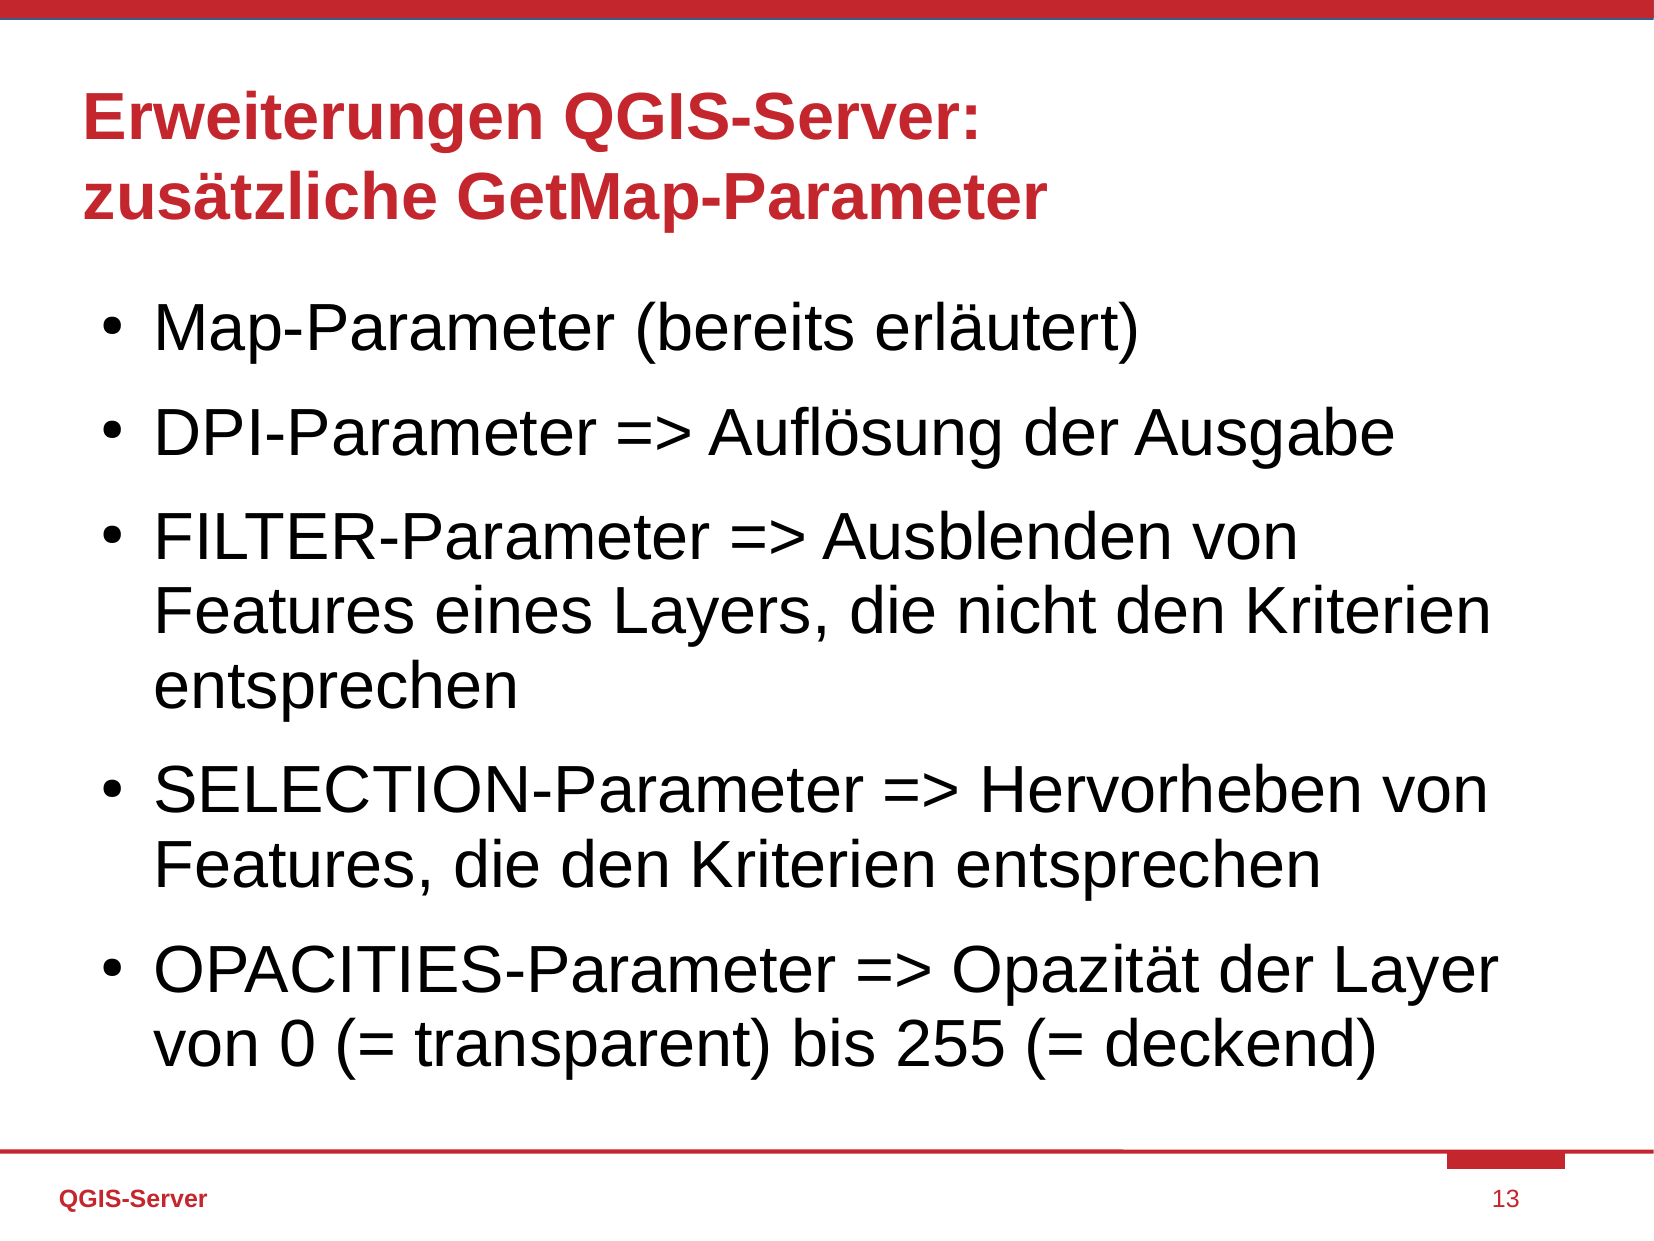

# Erweiterungen QGIS-Server: zusätzliche GetMap-Parameter
Map-Parameter (bereits erläutert)
DPI-Parameter => Auflösung der Ausgabe
FILTER-Parameter => Ausblenden von Features eines Layers, die nicht den Kriterien entsprechen
SELECTION-Parameter => Hervorheben von Features, die den Kriterien entsprechen
OPACITIES-Parameter => Opazität der Layer von 0 (= transparent) bis 255 (= deckend)
QGIS-Server